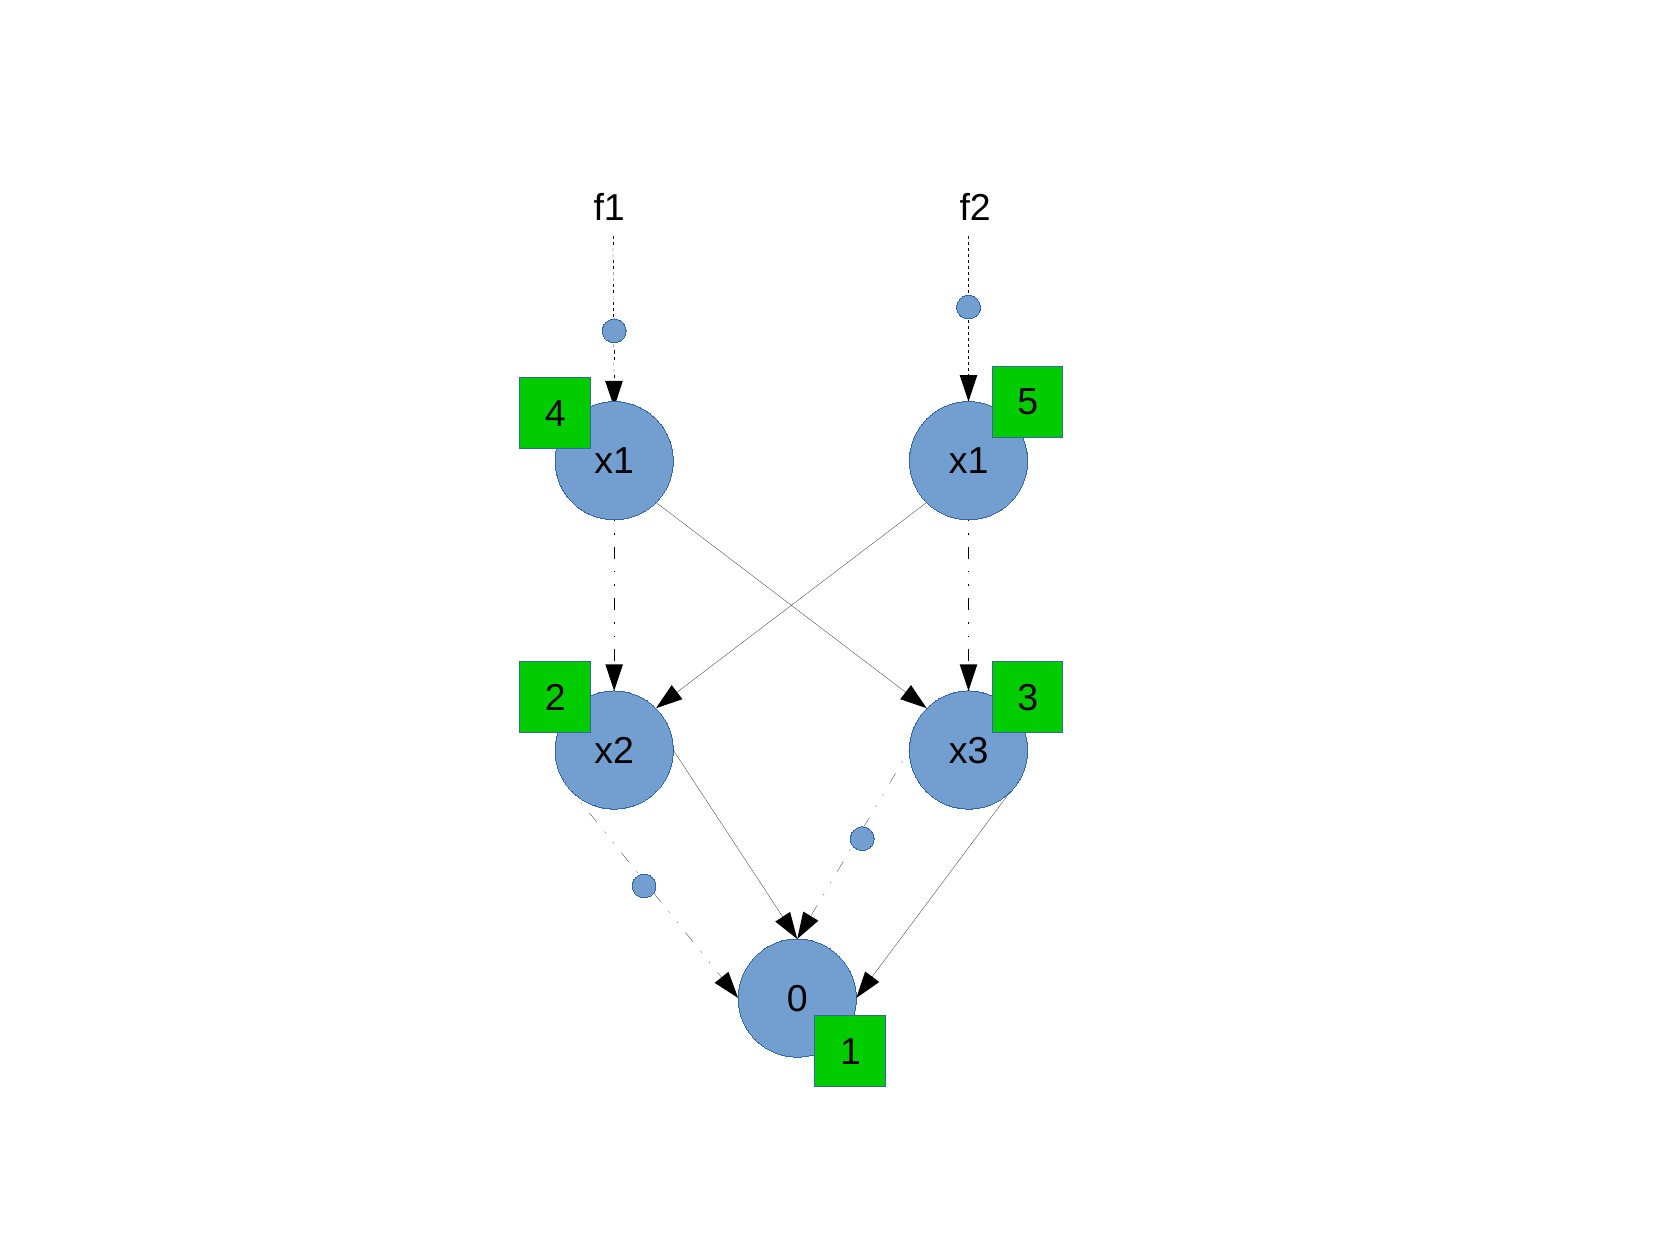

f1
f2
5
4
x1
x1
2
3
x2
x3
0
1